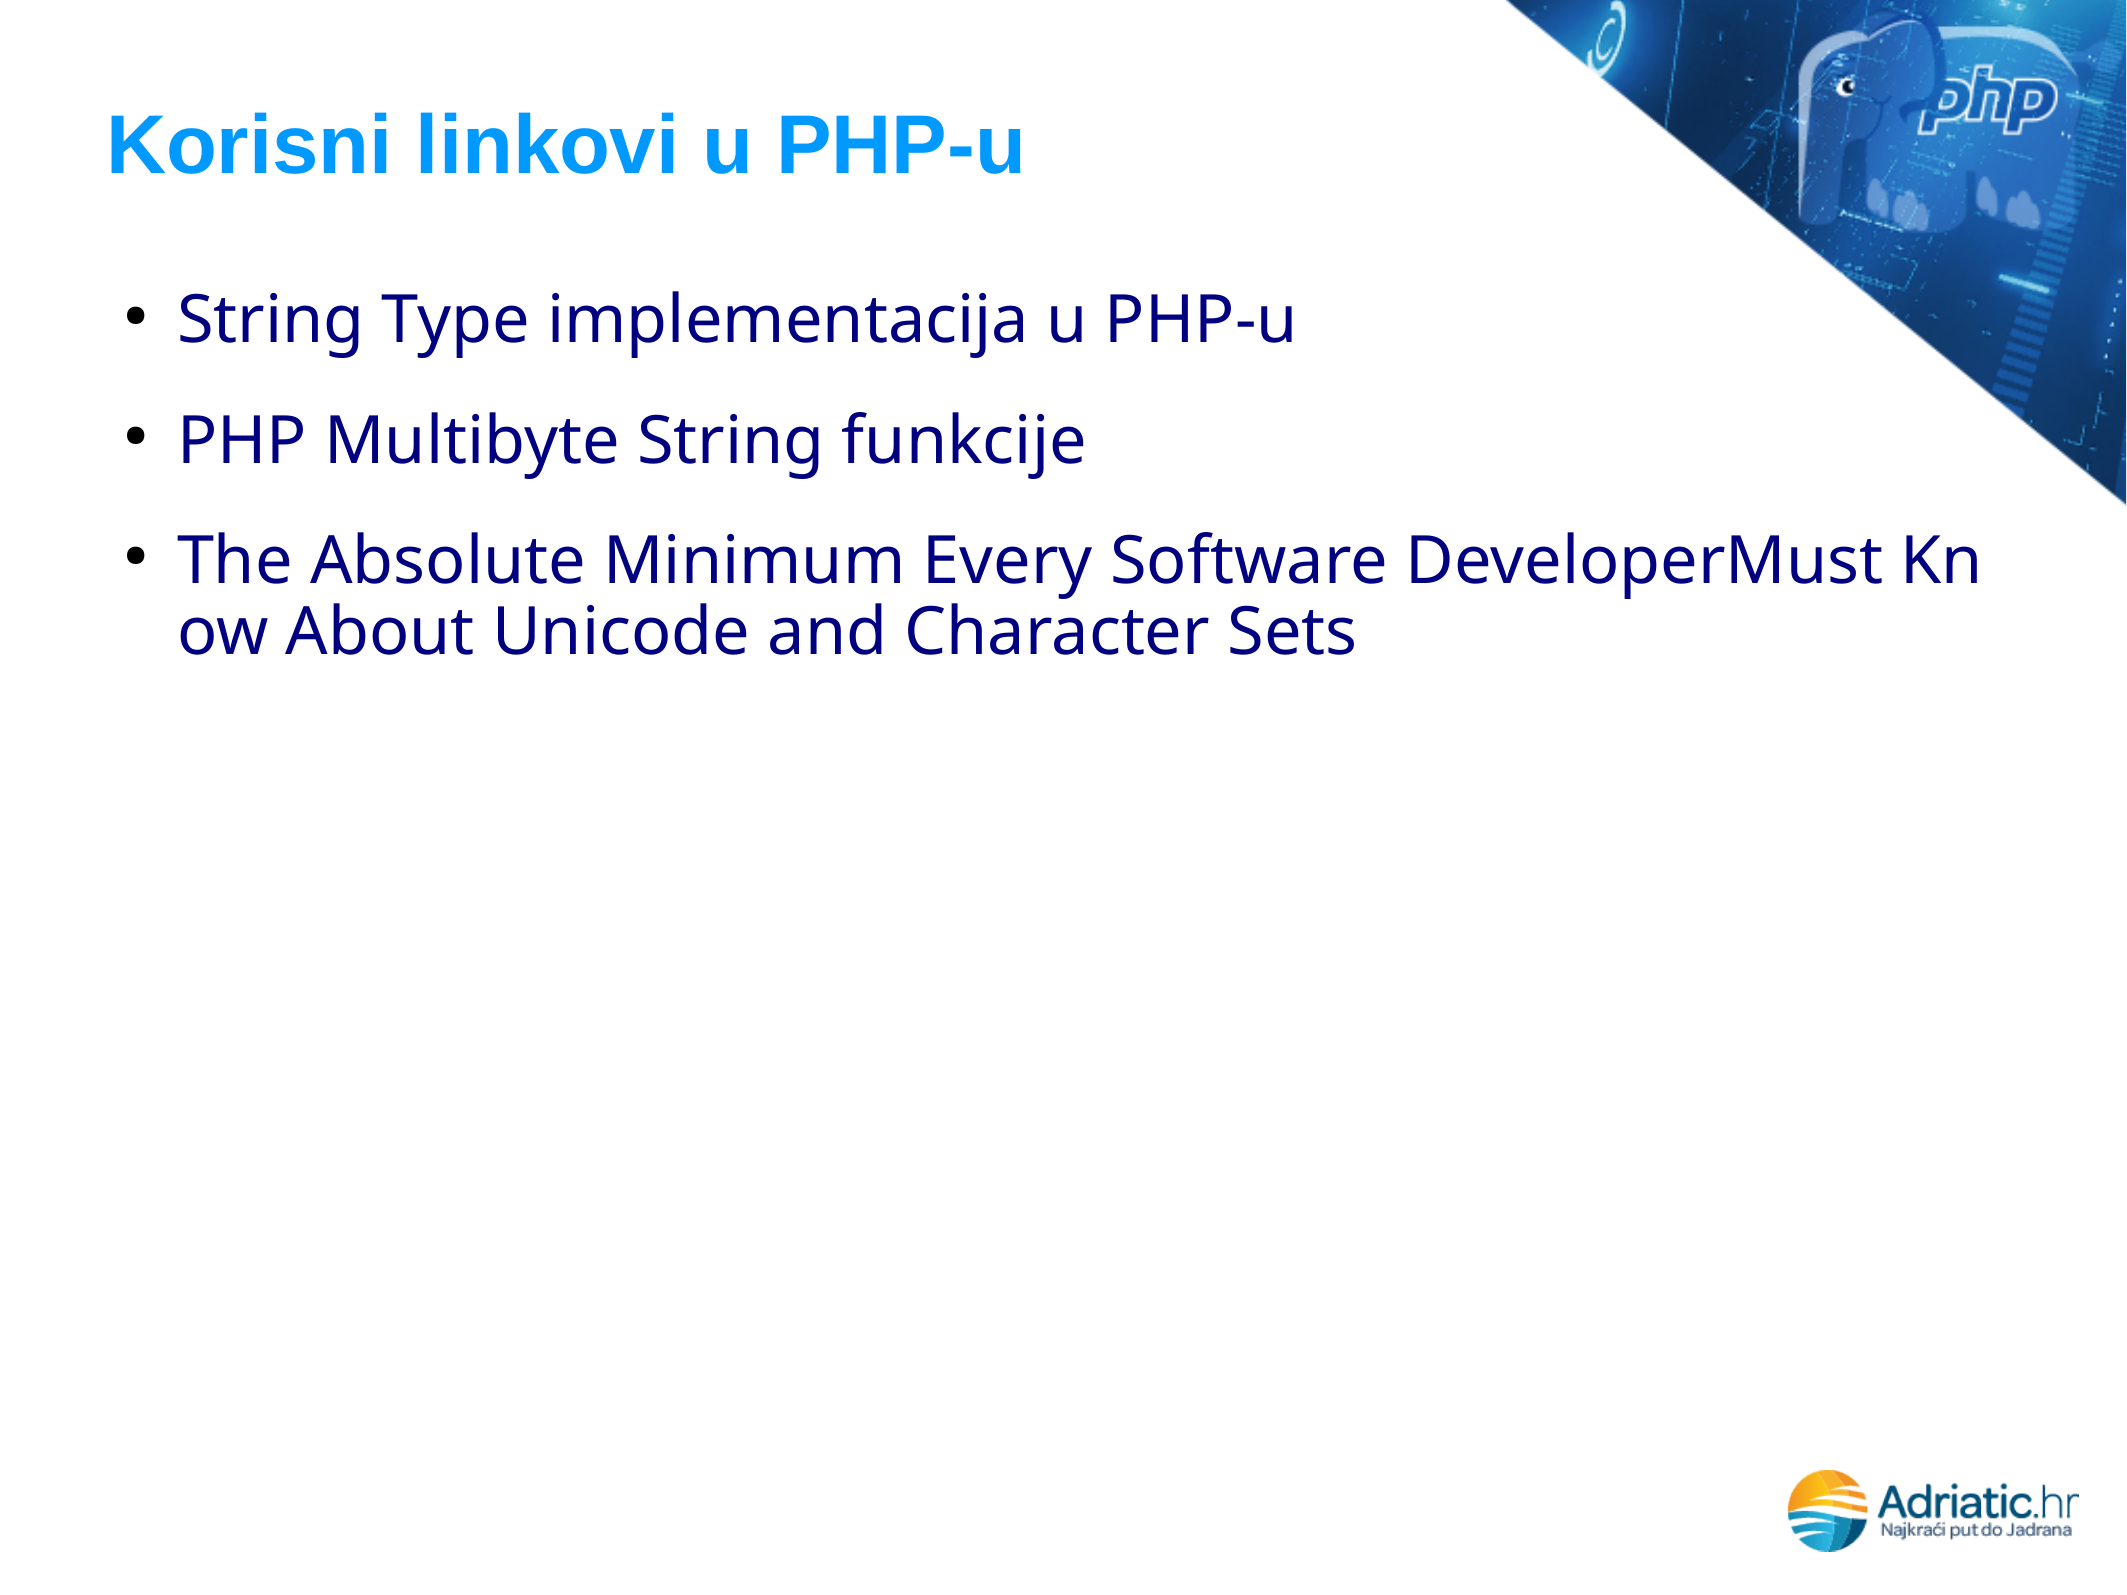

# Korisni linkovi u PHP-u
String Type implementacija u PHP-u
PHP Multibyte String funkcije
The Absolute Minimum Every Software DeveloperMust Know About Unicode and Character Sets